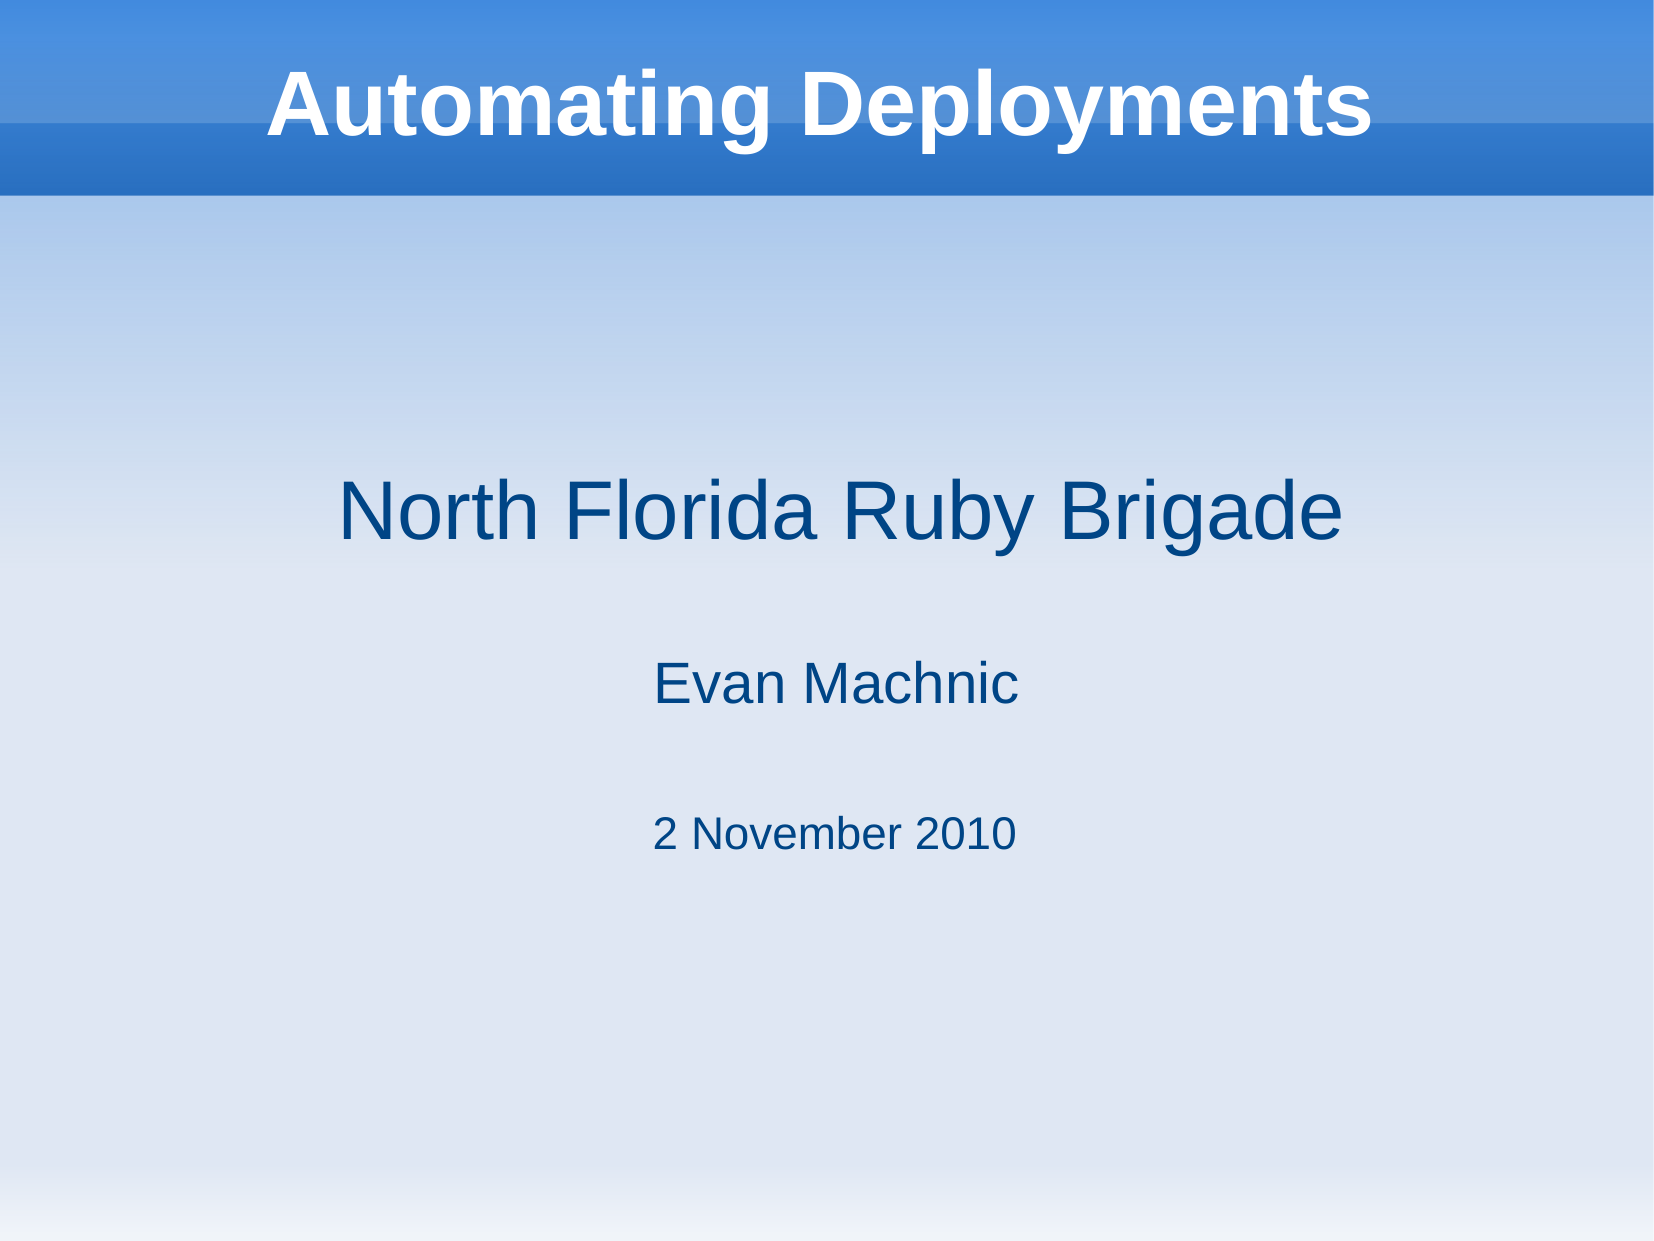

# Automating Deployments
North Florida Ruby Brigade
Evan Machnic
2 November 2010